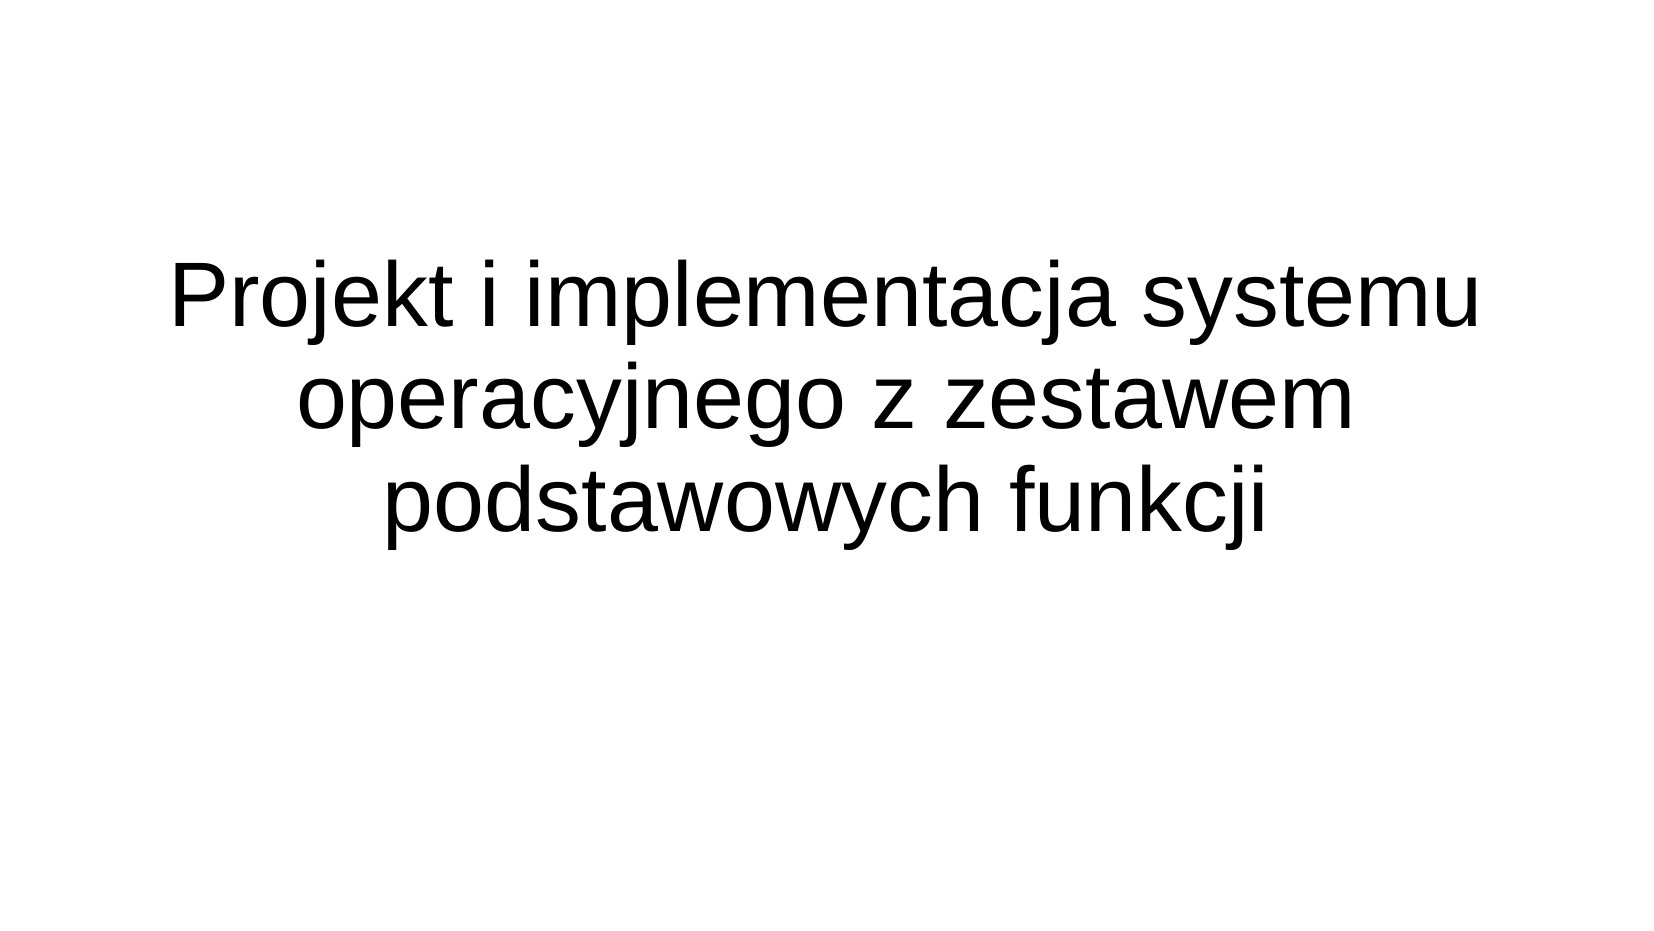

# Projekt i implementacja systemu operacyjnego z zestawem podstawowych funkcji